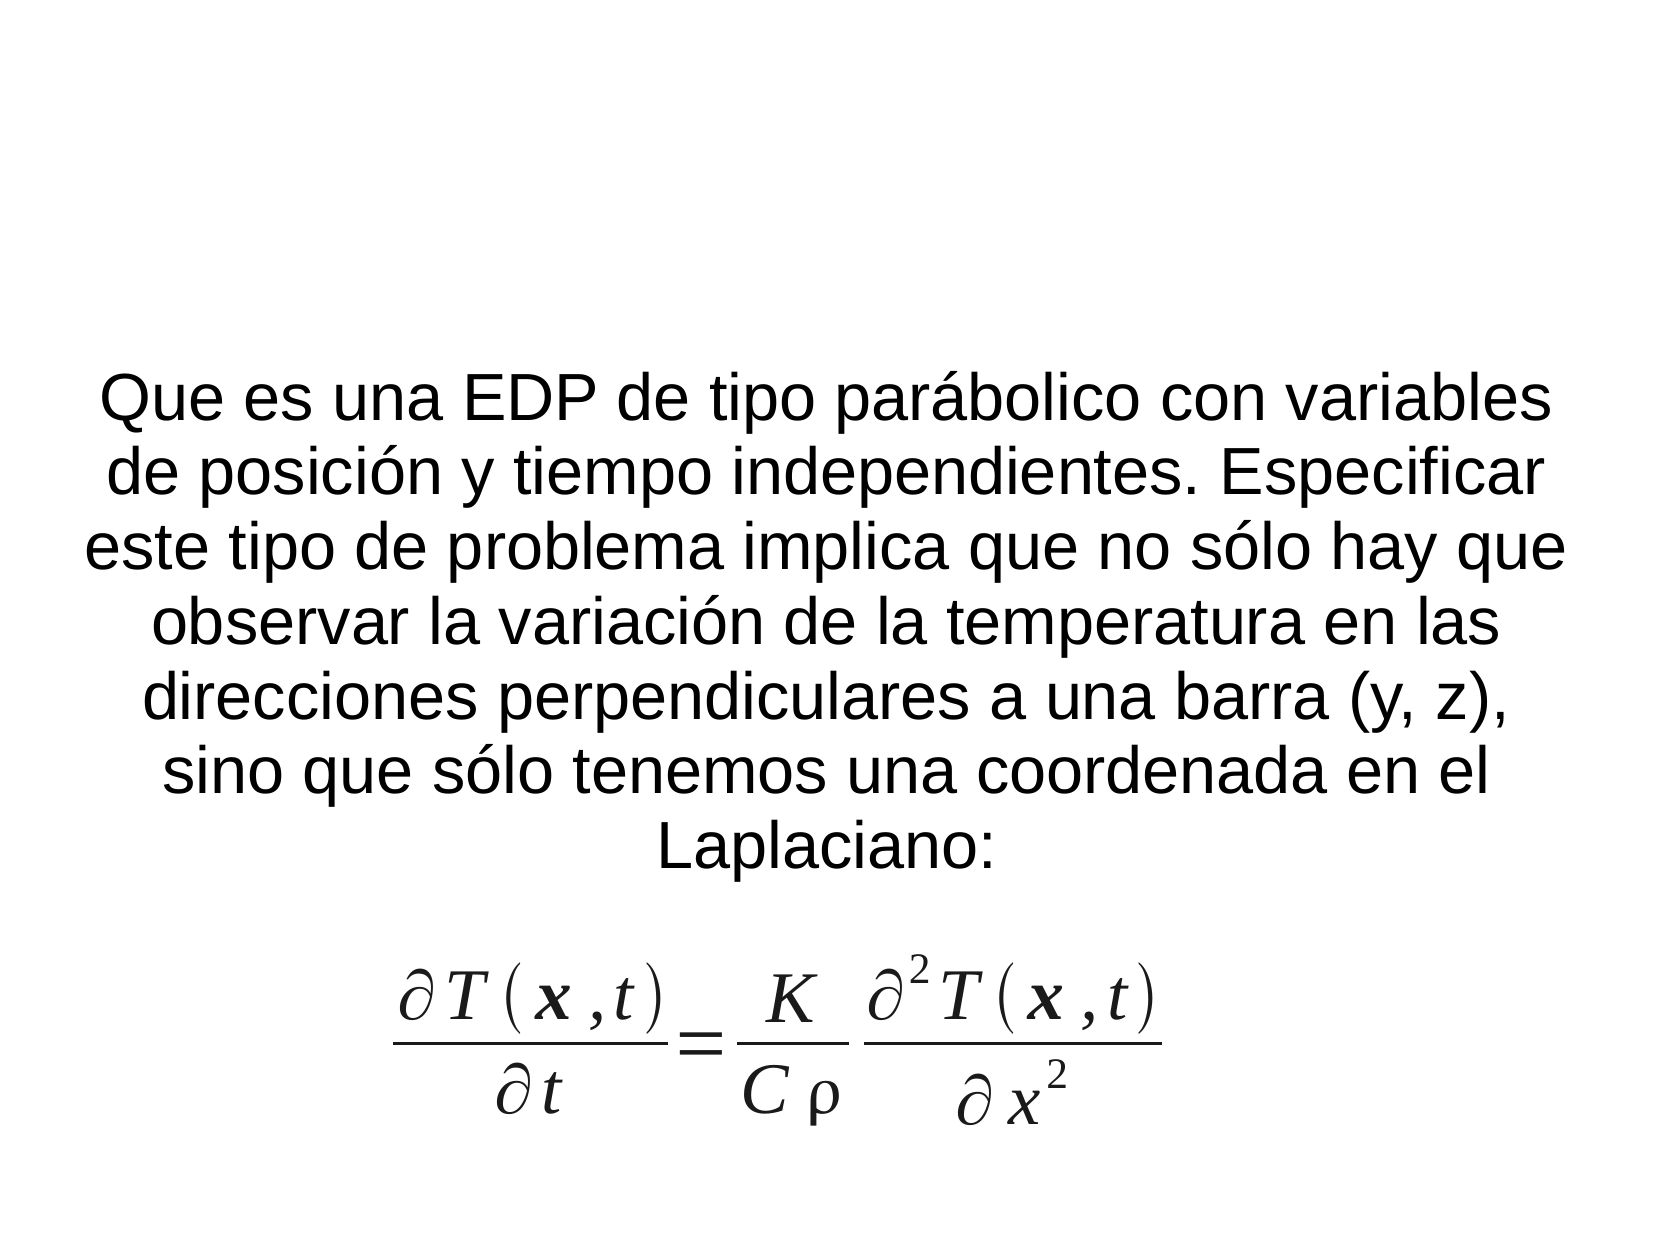

#
Que es una EDP de tipo parábolico con variables de posición y tiempo independientes. Especificar este tipo de problema implica que no sólo hay que observar la variación de la temperatura en las direcciones perpendiculares a una barra (y, z), sino que sólo tenemos una coordenada en el Laplaciano: